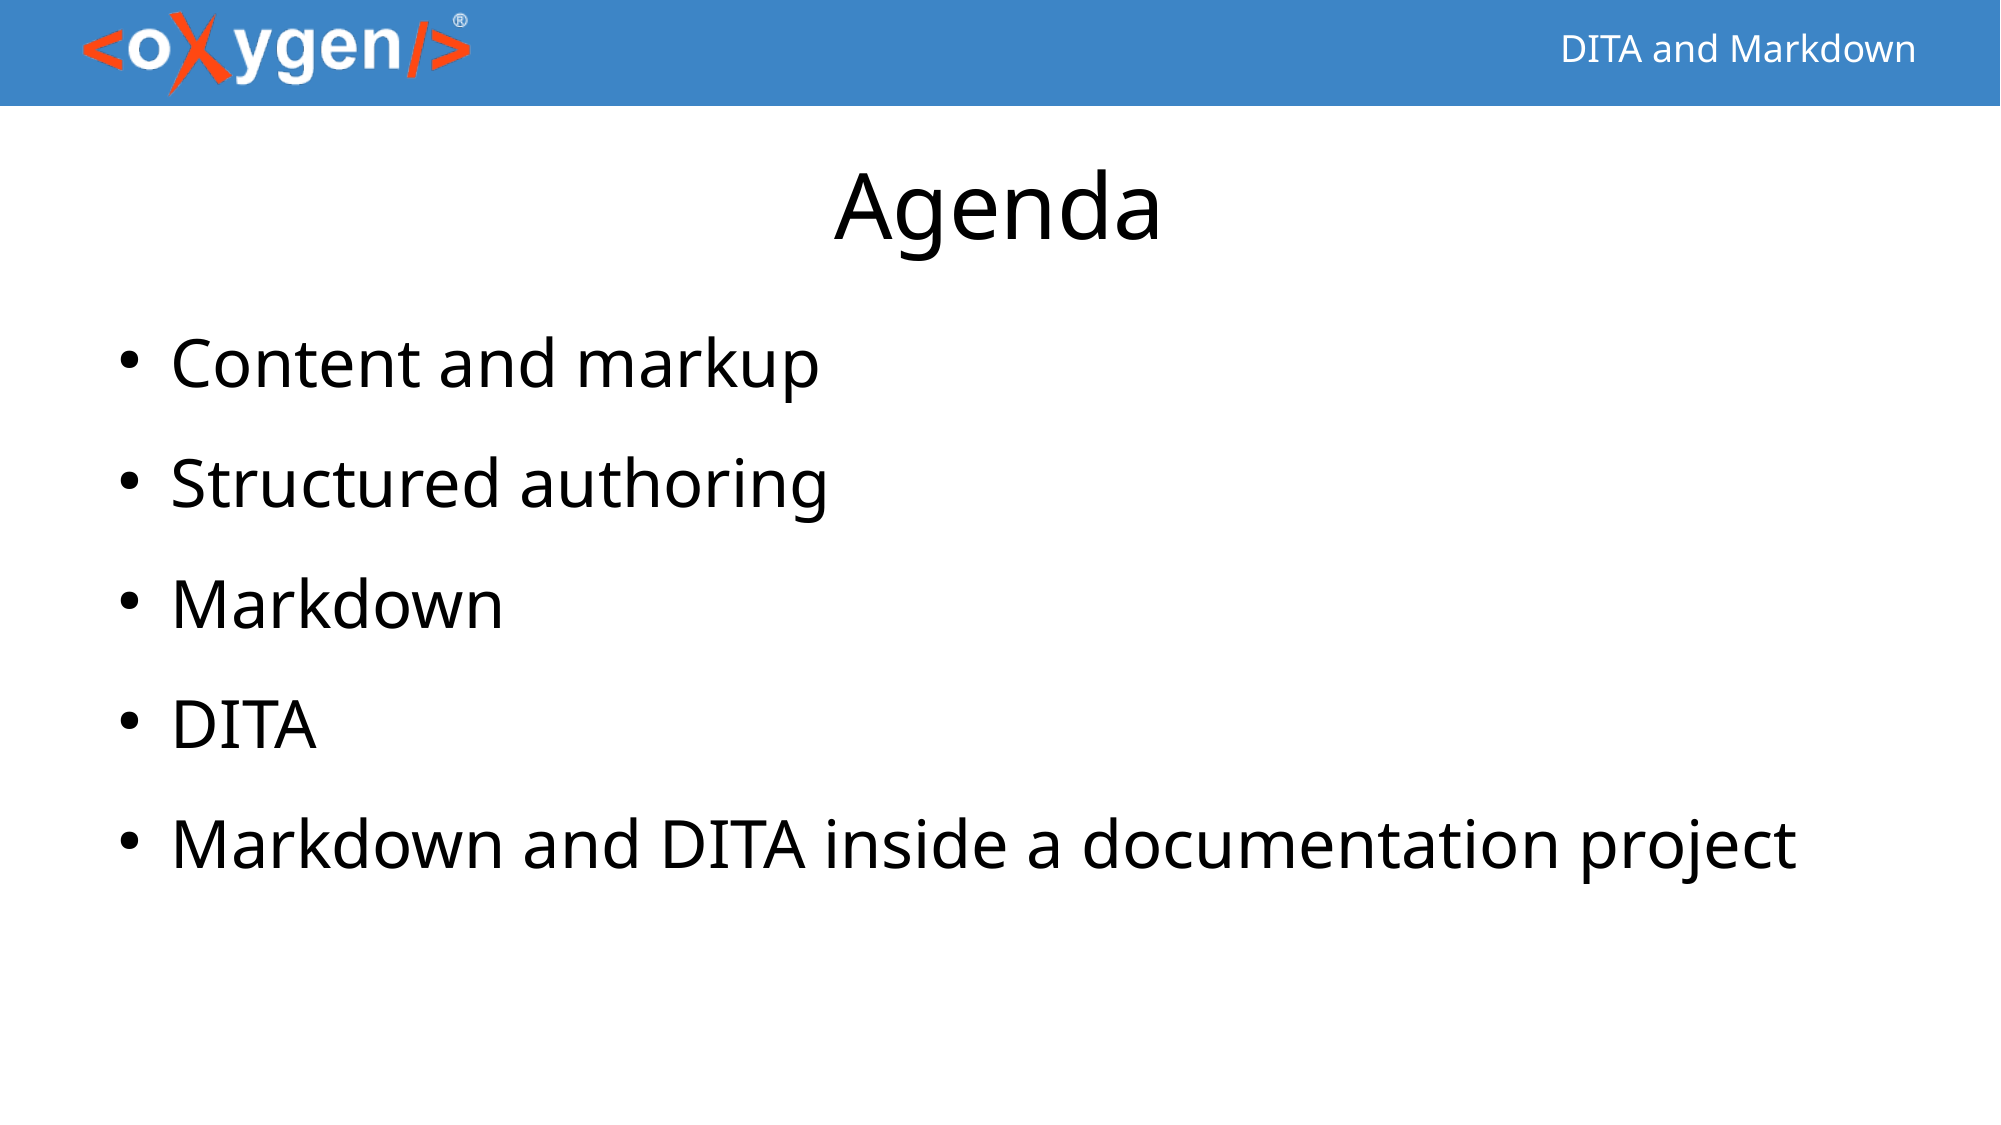

# Agenda
Content and markup
Structured authoring
Markdown
DITA
Markdown and DITA inside a documentation project